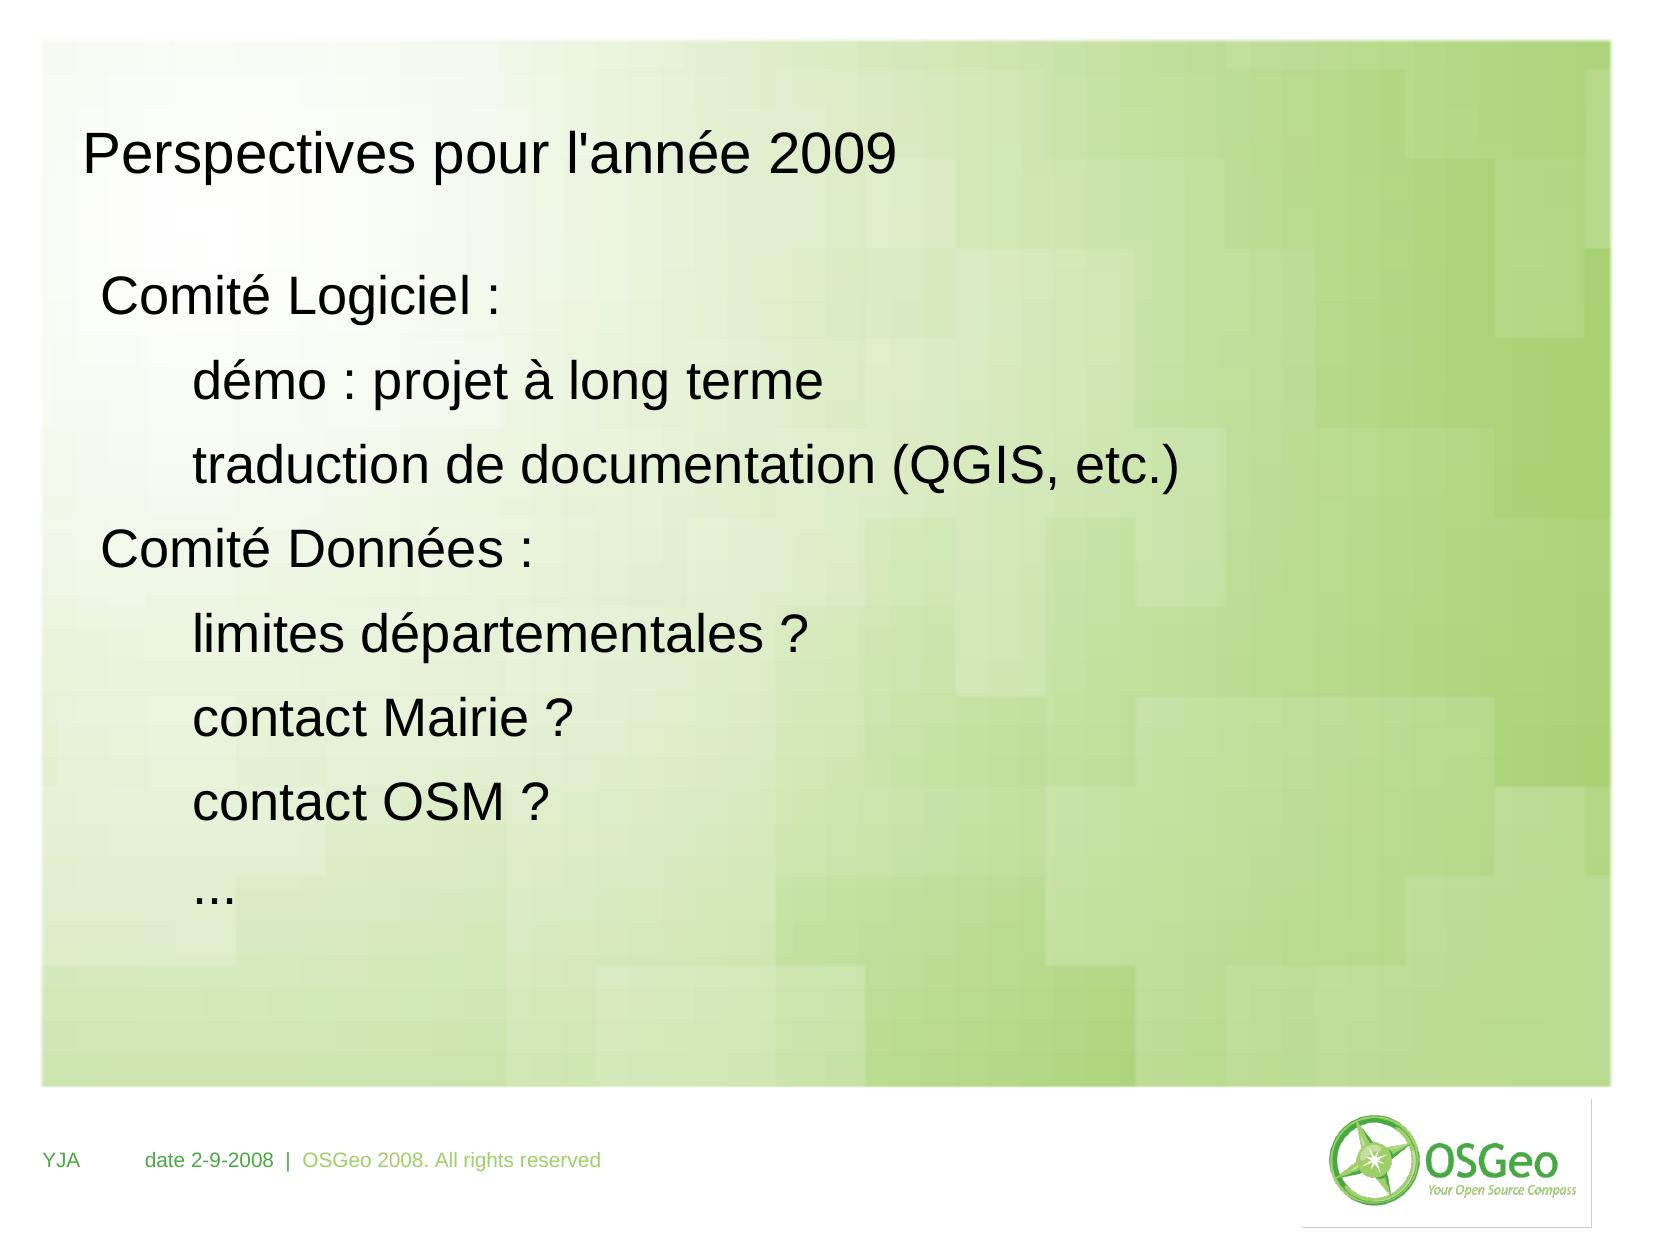

# Perspectives pour l'année 2009
Comité Logiciel :
 démo : projet à long terme
 traduction de documentation (QGIS, etc.)
Comité Données :
 limites départementales ?
 contact Mairie ?
 contact OSM ?
 ...